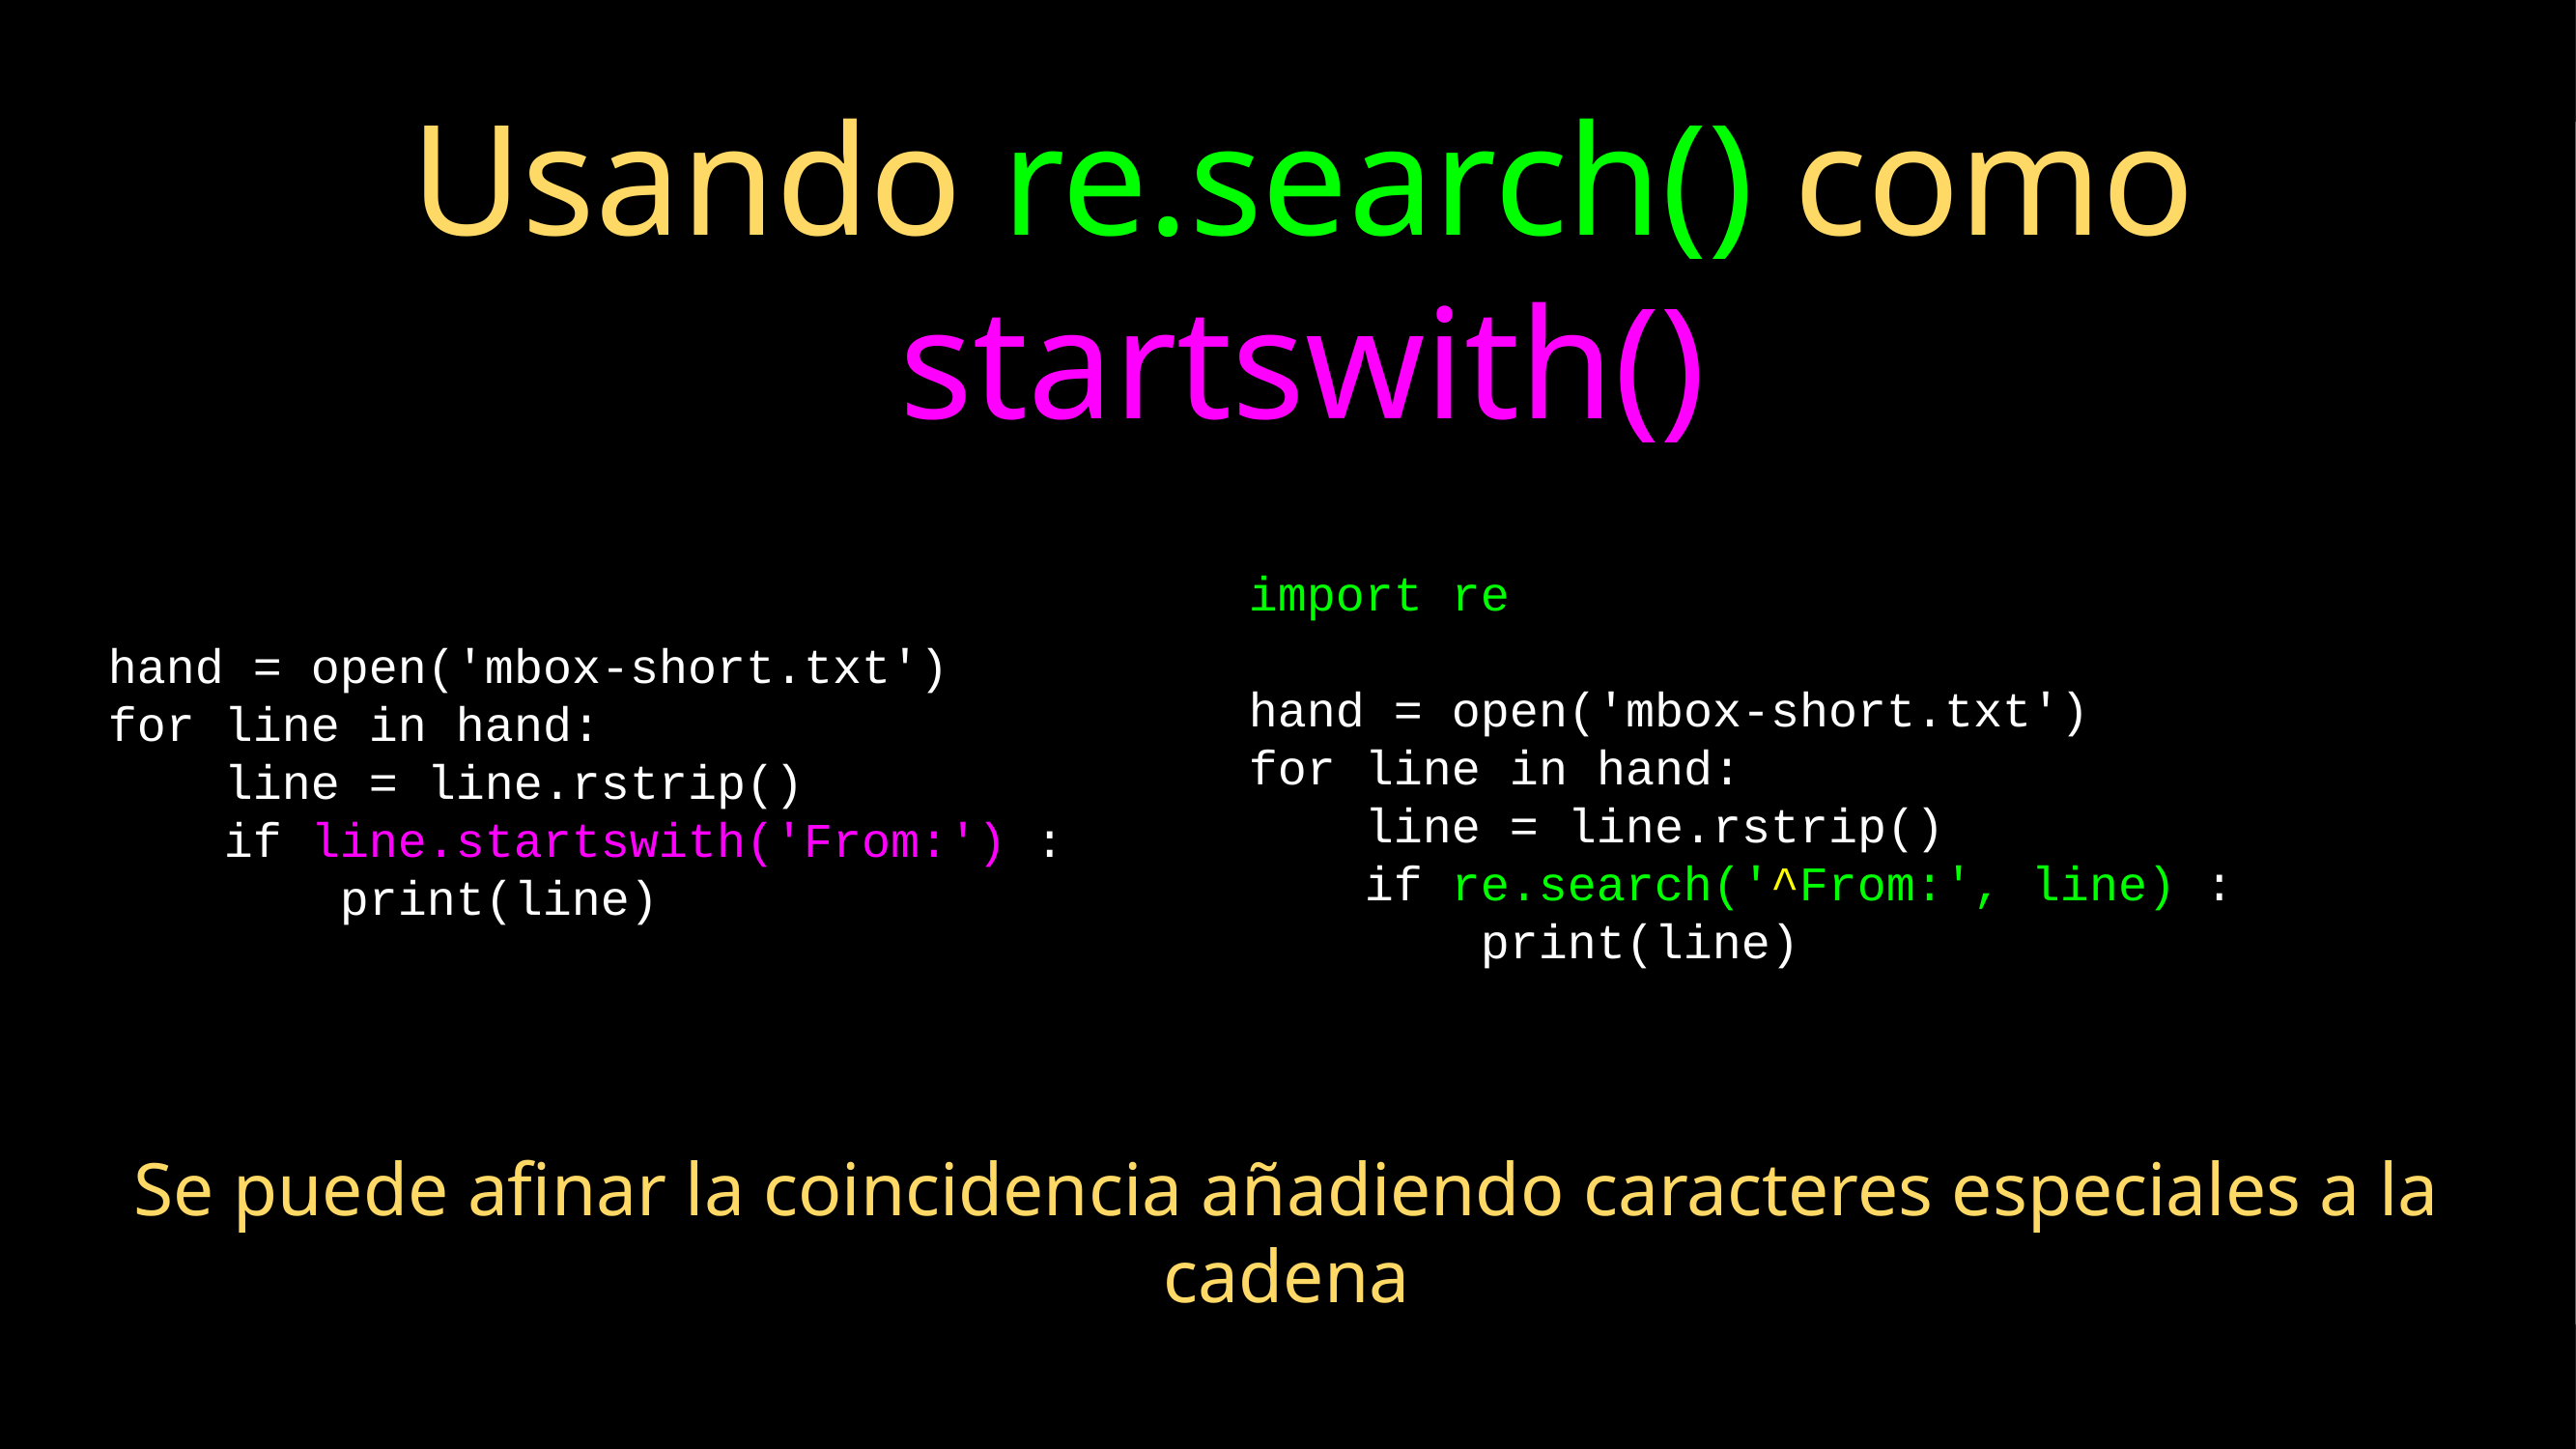

# Usando re.search() como startswith()
import re
hand = open('mbox-short.txt')
for line in hand:
 line = line.rstrip()
 if re.search('^From:', line) :
 print(line)
hand = open('mbox-short.txt')
for line in hand:
 line = line.rstrip()
 if line.startswith('From:') :
 print(line)
Se puede afinar la coincidencia añadiendo caracteres especiales a la cadena